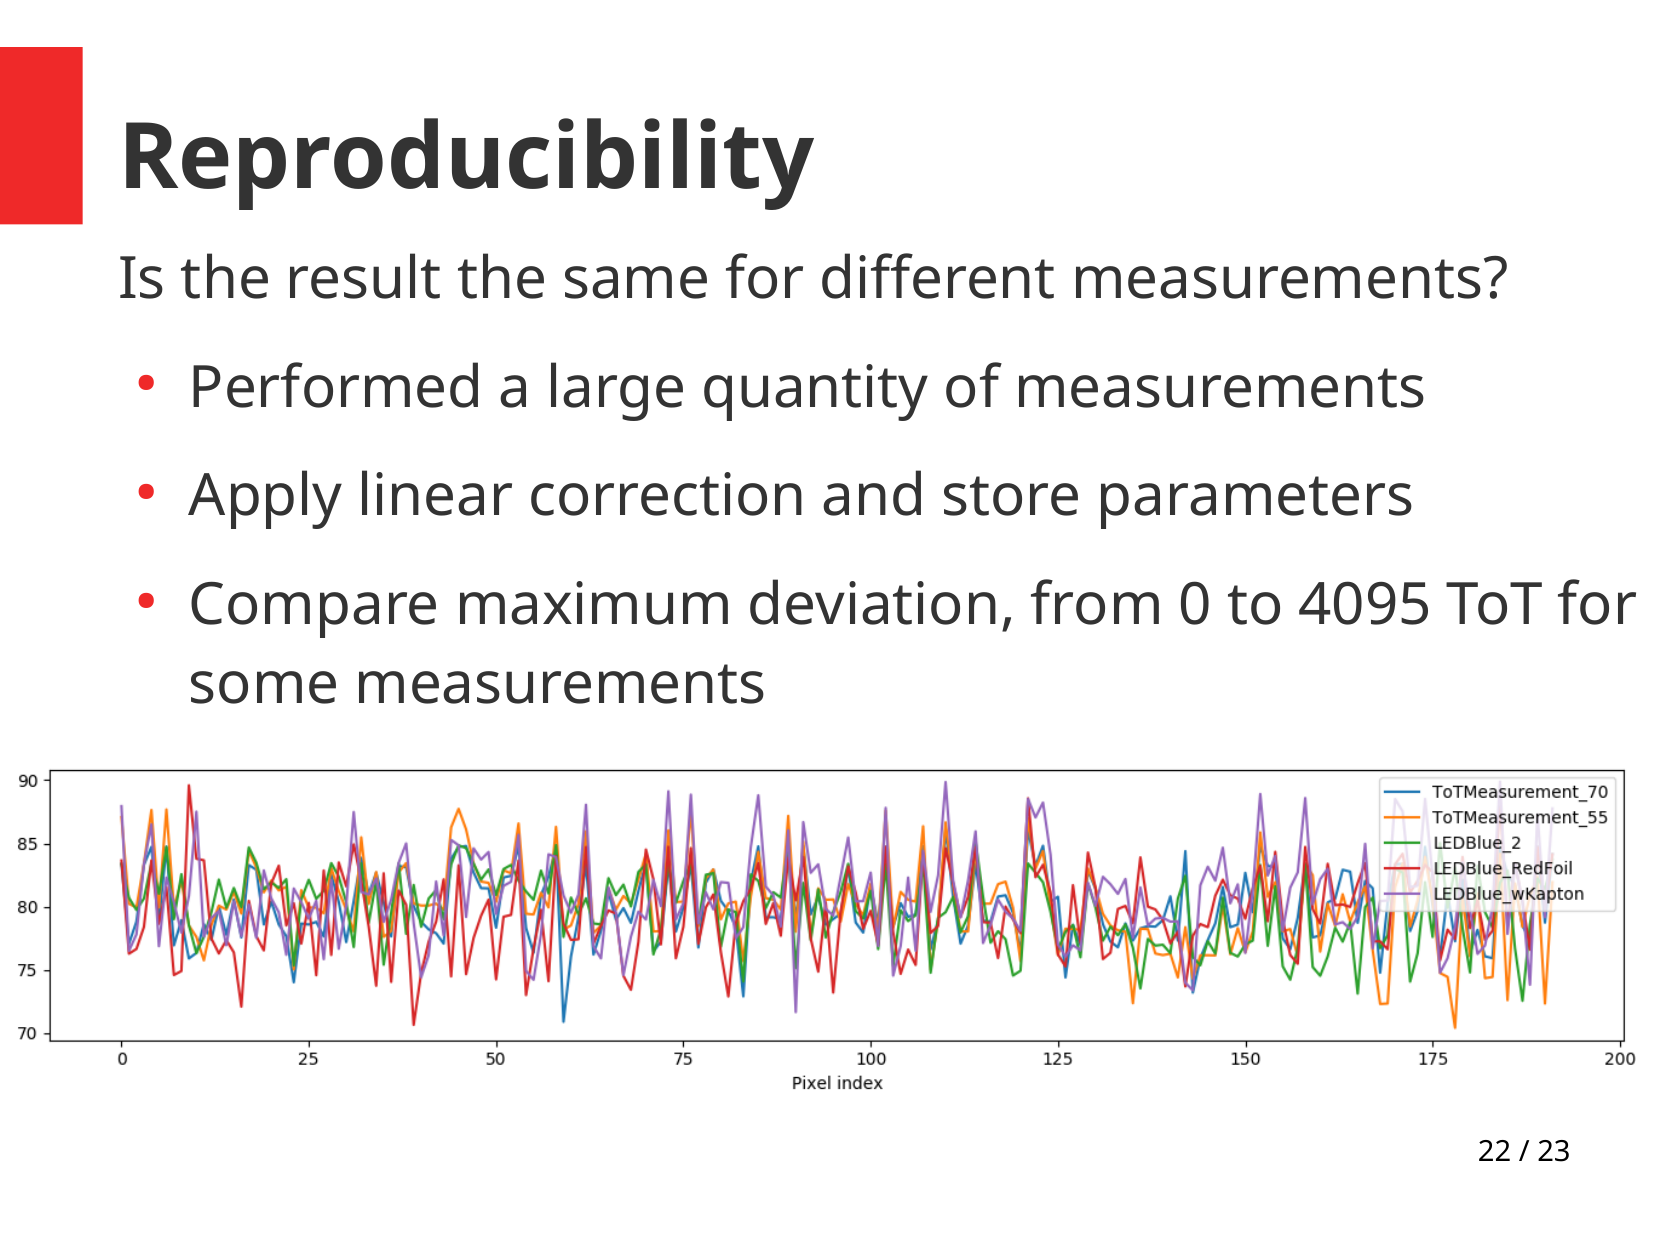

# Reproducibility
Is the result the same for different measurements?
Performed a large quantity of measurements
Apply linear correction and store parameters
Compare maximum deviation, from 0 to 4095 ToT for some measurements
22